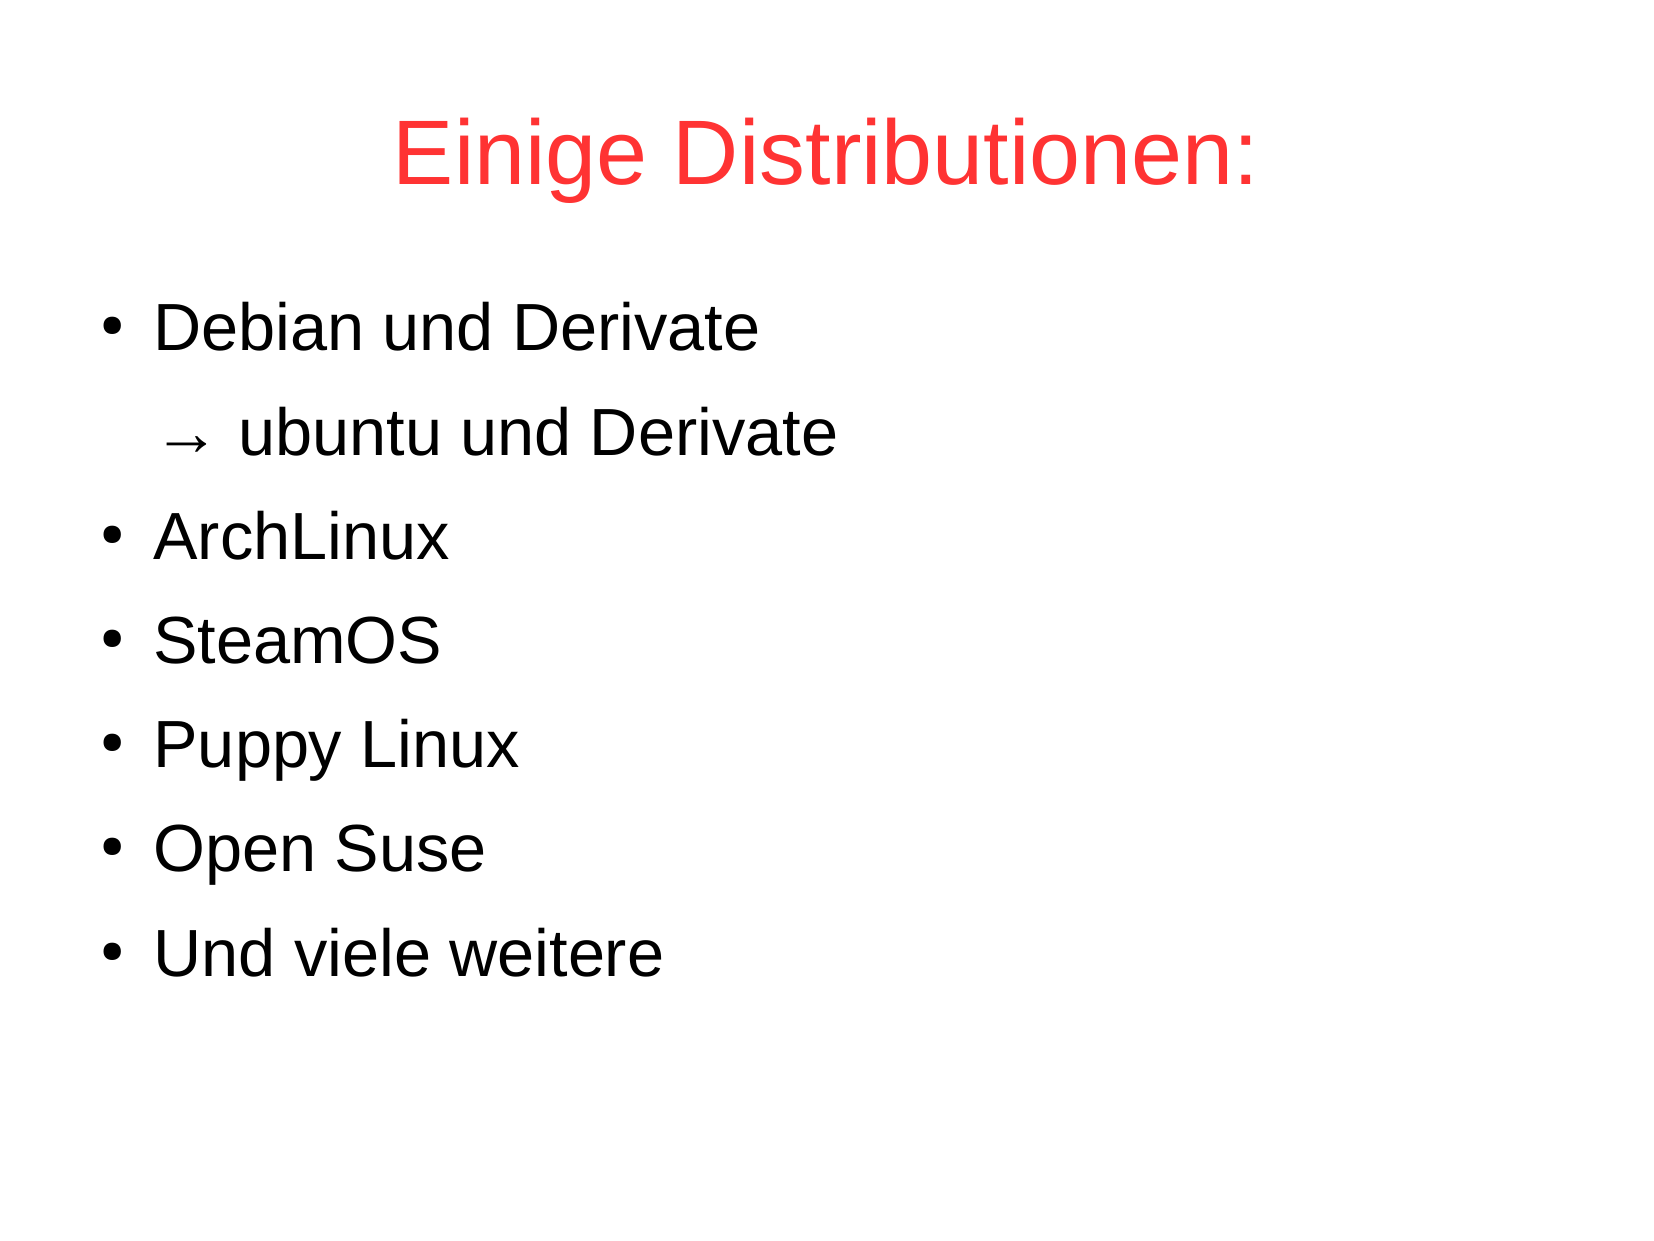

# Einige Distributionen:
Debian und Derivate
→ ubuntu und Derivate
ArchLinux
SteamOS
Puppy Linux
Open Suse
Und viele weitere